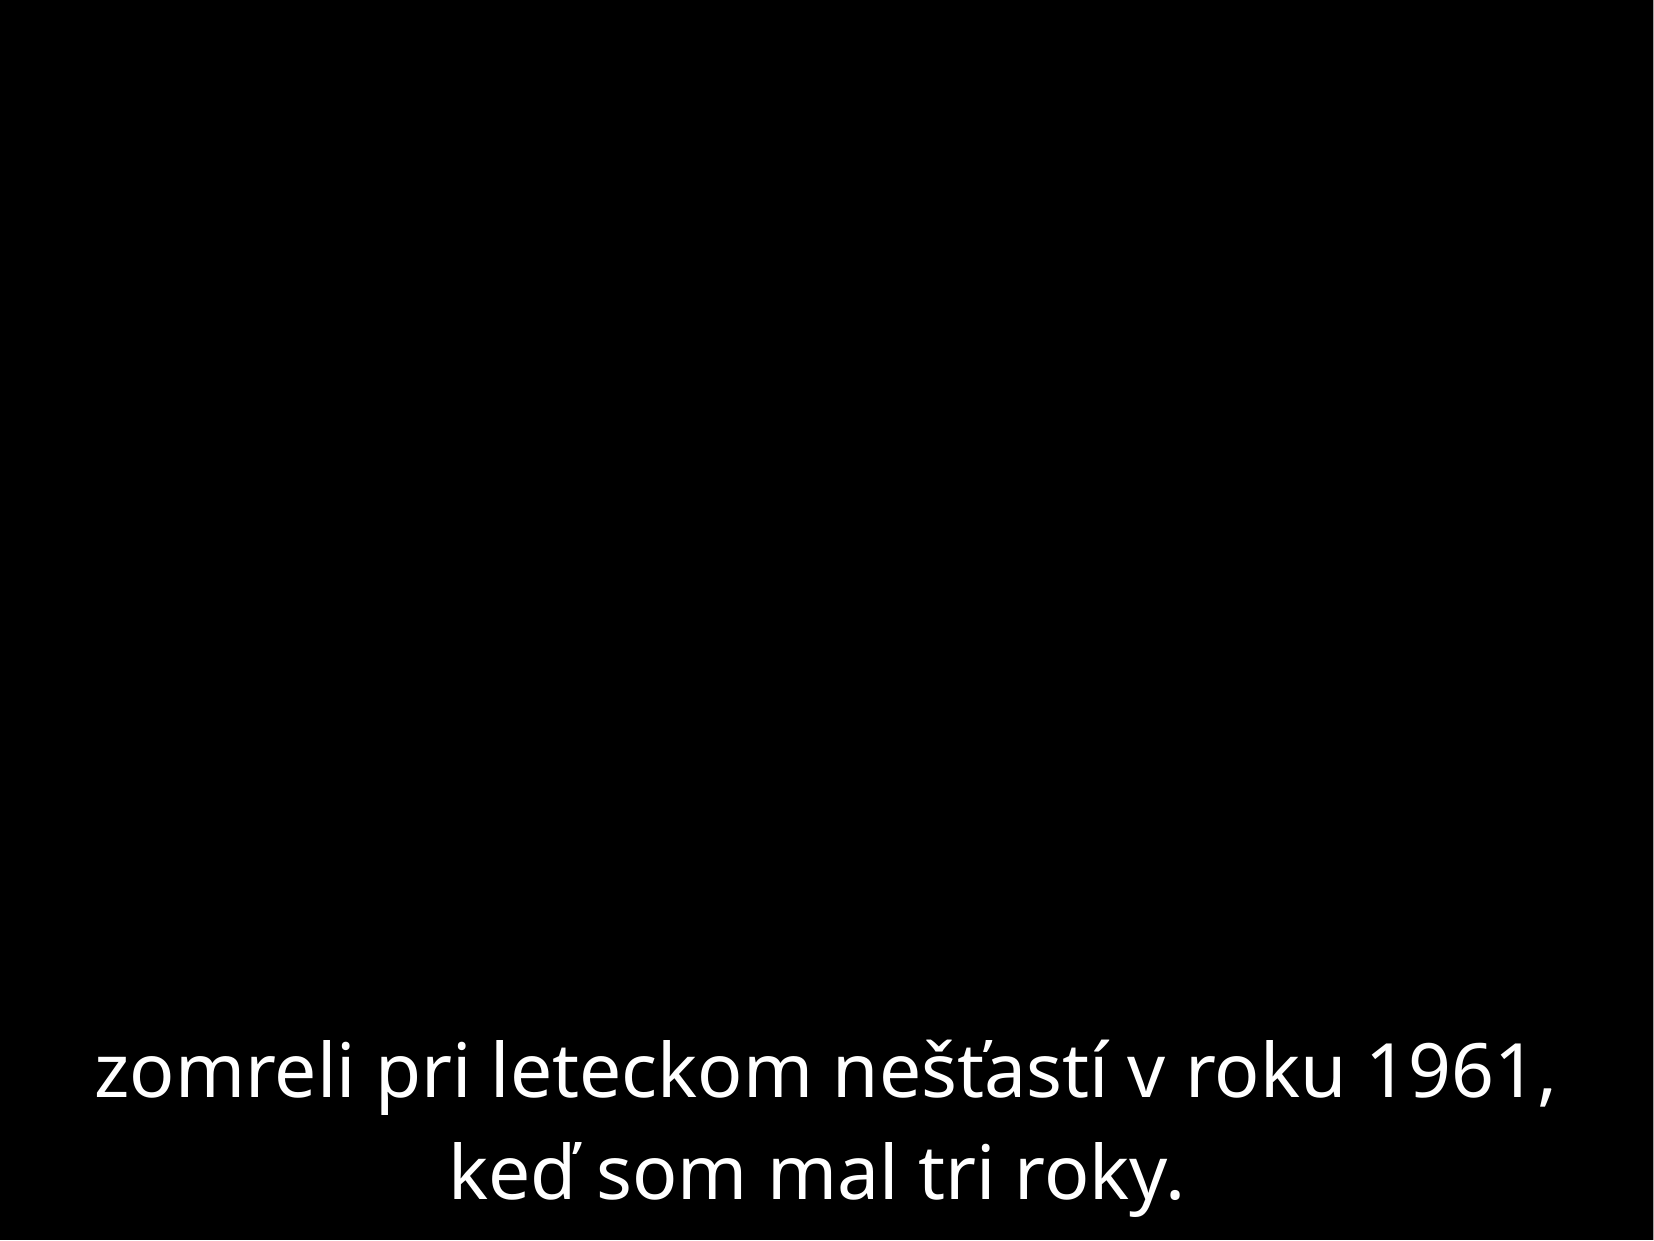

# zomreli pri leteckom nešťastí v roku 1961, keď som mal tri roky.